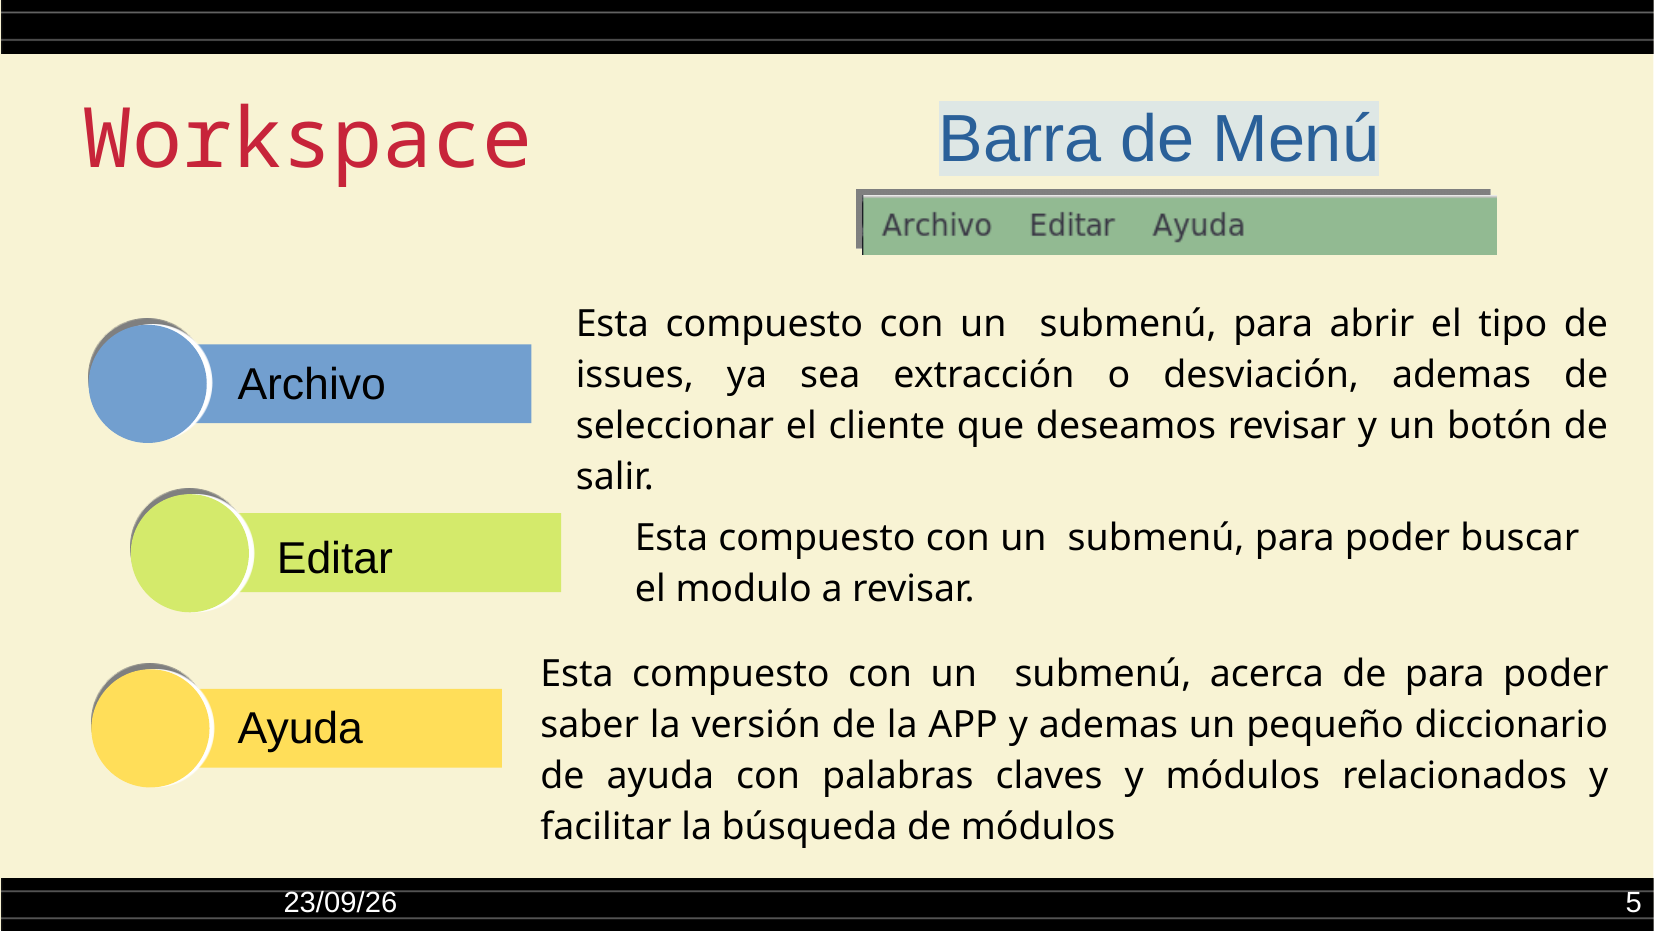

# Workspace
Barra de Menú
Esta compuesto con un submenú, para abrir el tipo de issues, ya sea extracción o desviación, ademas de seleccionar el cliente que deseamos revisar y un botón de salir.
Archivo
Esta compuesto con un submenú, para poder buscar el modulo a revisar.
Editar
Esta compuesto con un submenú, acerca de para poder saber la versión de la APP y ademas un pequeño diccionario de ayuda con palabras claves y módulos relacionados y facilitar la búsqueda de módulos
Ayuda